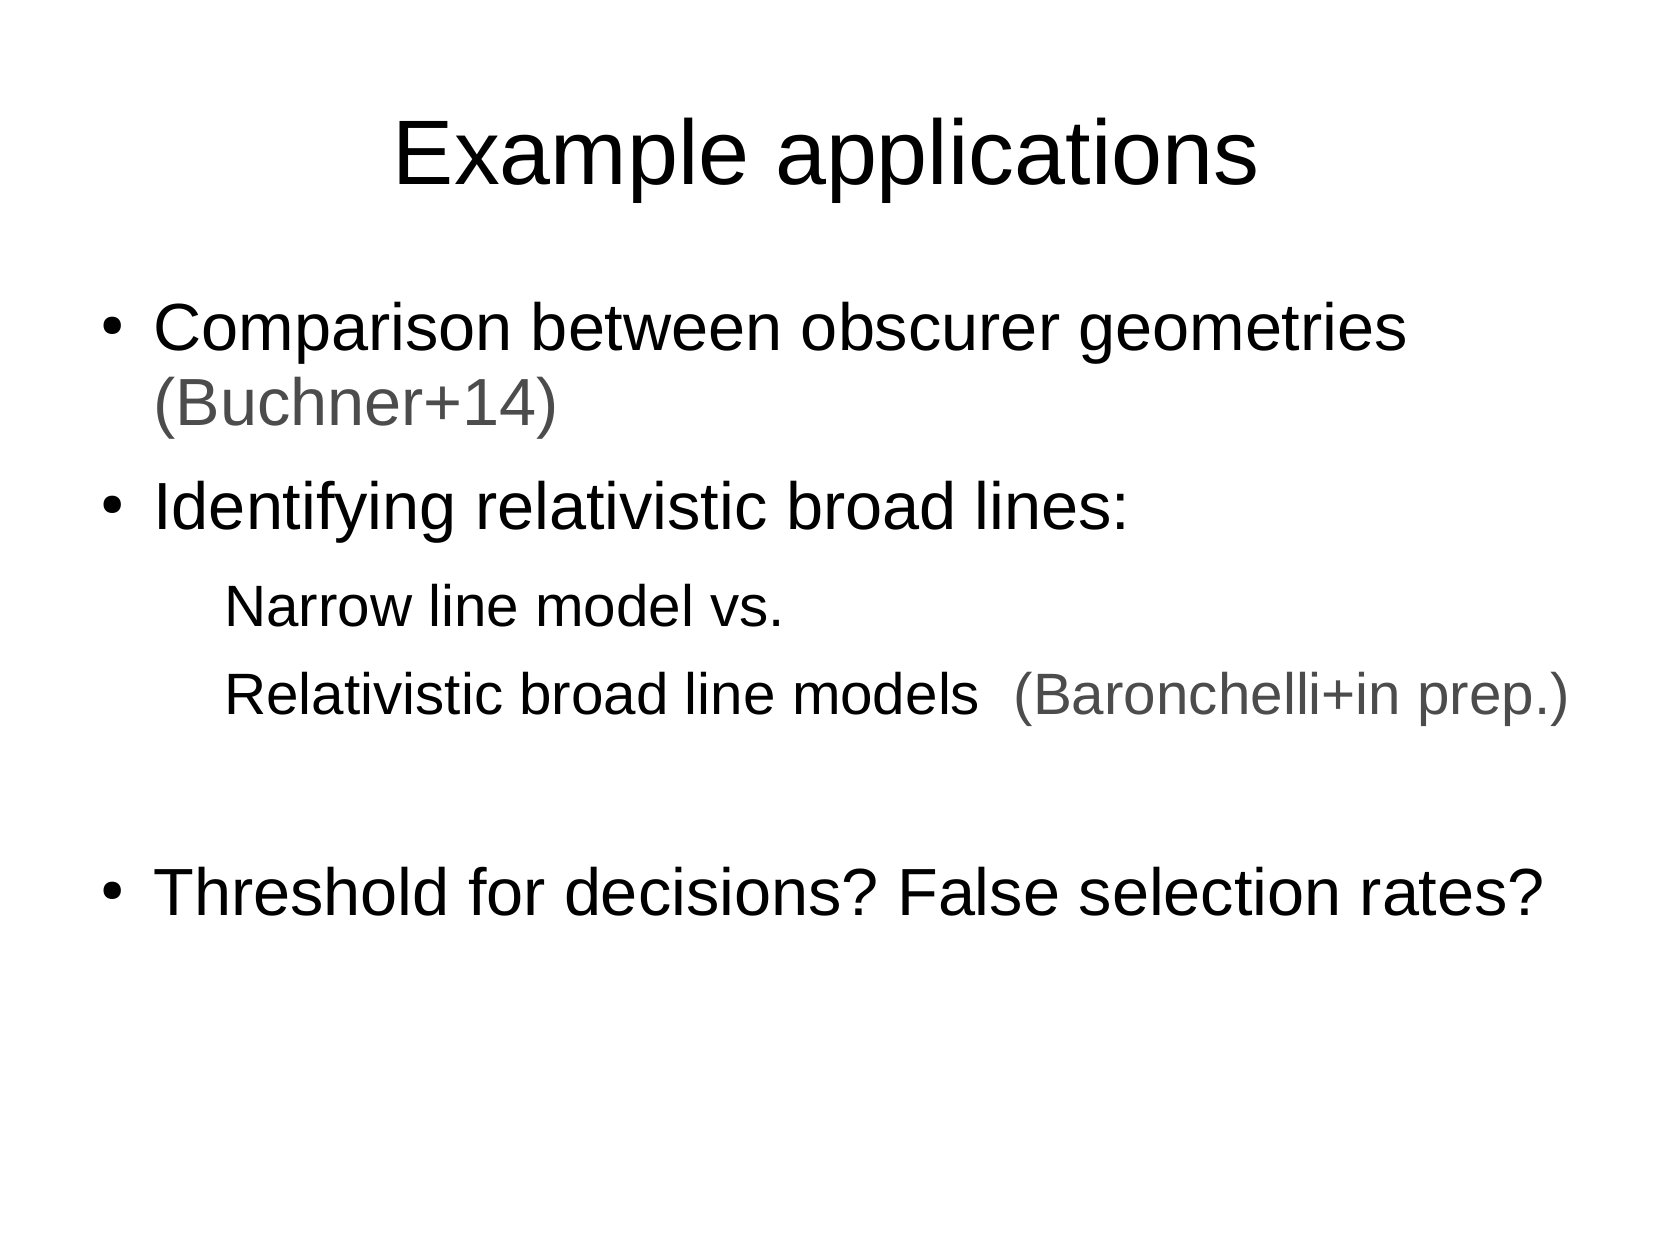

# Example applications
Comparison between obscurer geometries (Buchner+14)
Identifying relativistic broad lines:
Narrow line model vs.
Relativistic broad line models (Baronchelli+in prep.)
Threshold for decisions? False selection rates?